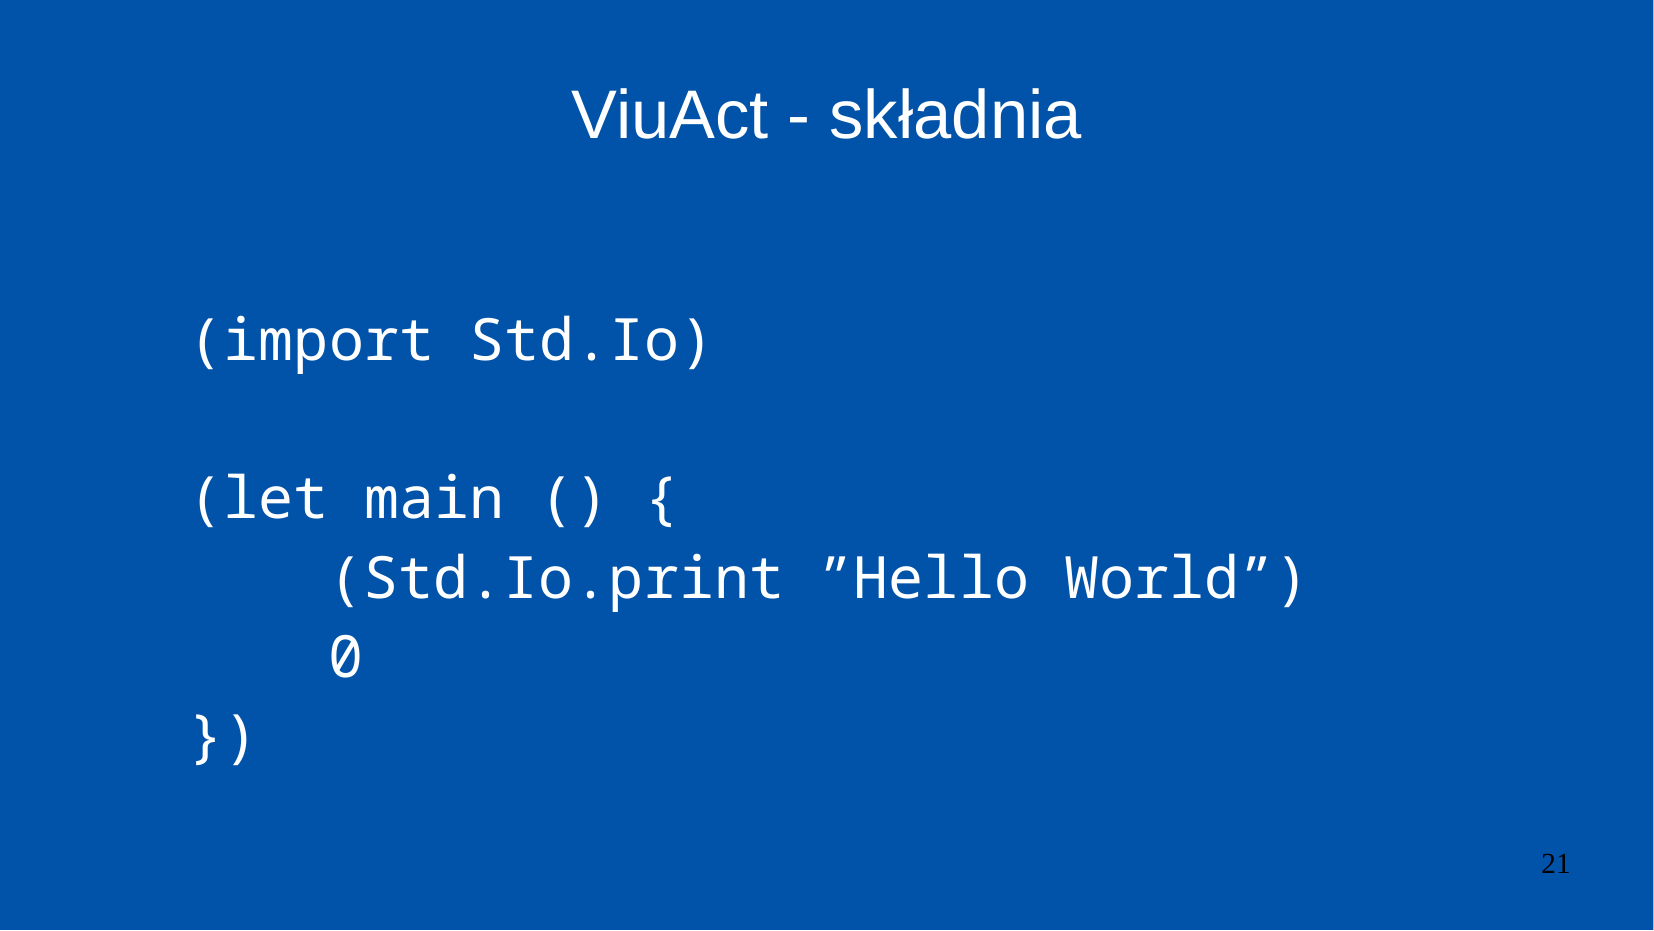

# ViuAct - składnia
(import Std.Io)
(let main () {
 (Std.Io.print ”Hello World”)
 0
})
21